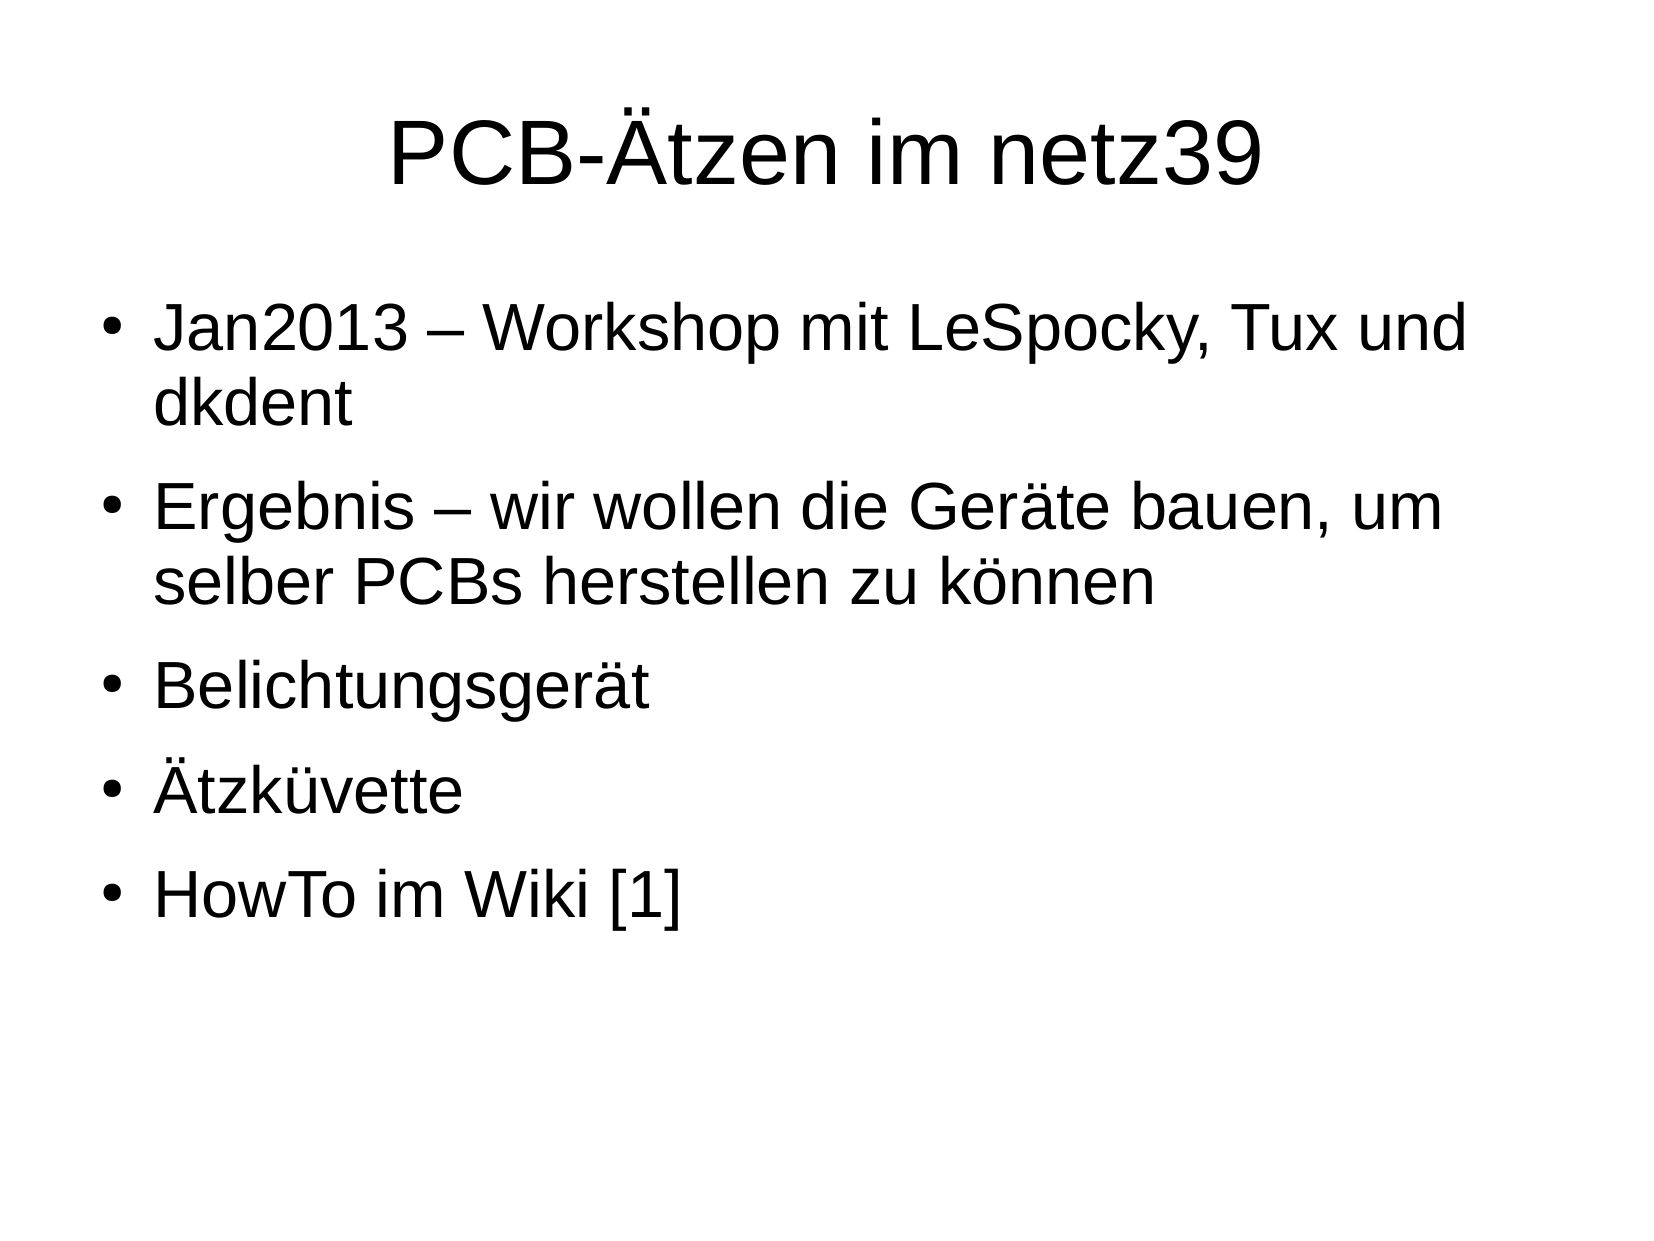

# PCB-Ätzen im netz39
Jan2013 – Workshop mit LeSpocky, Tux und dkdent
Ergebnis – wir wollen die Geräte bauen, um selber PCBs herstellen zu können
Belichtungsgerät
Ätzküvette
HowTo im Wiki [1]